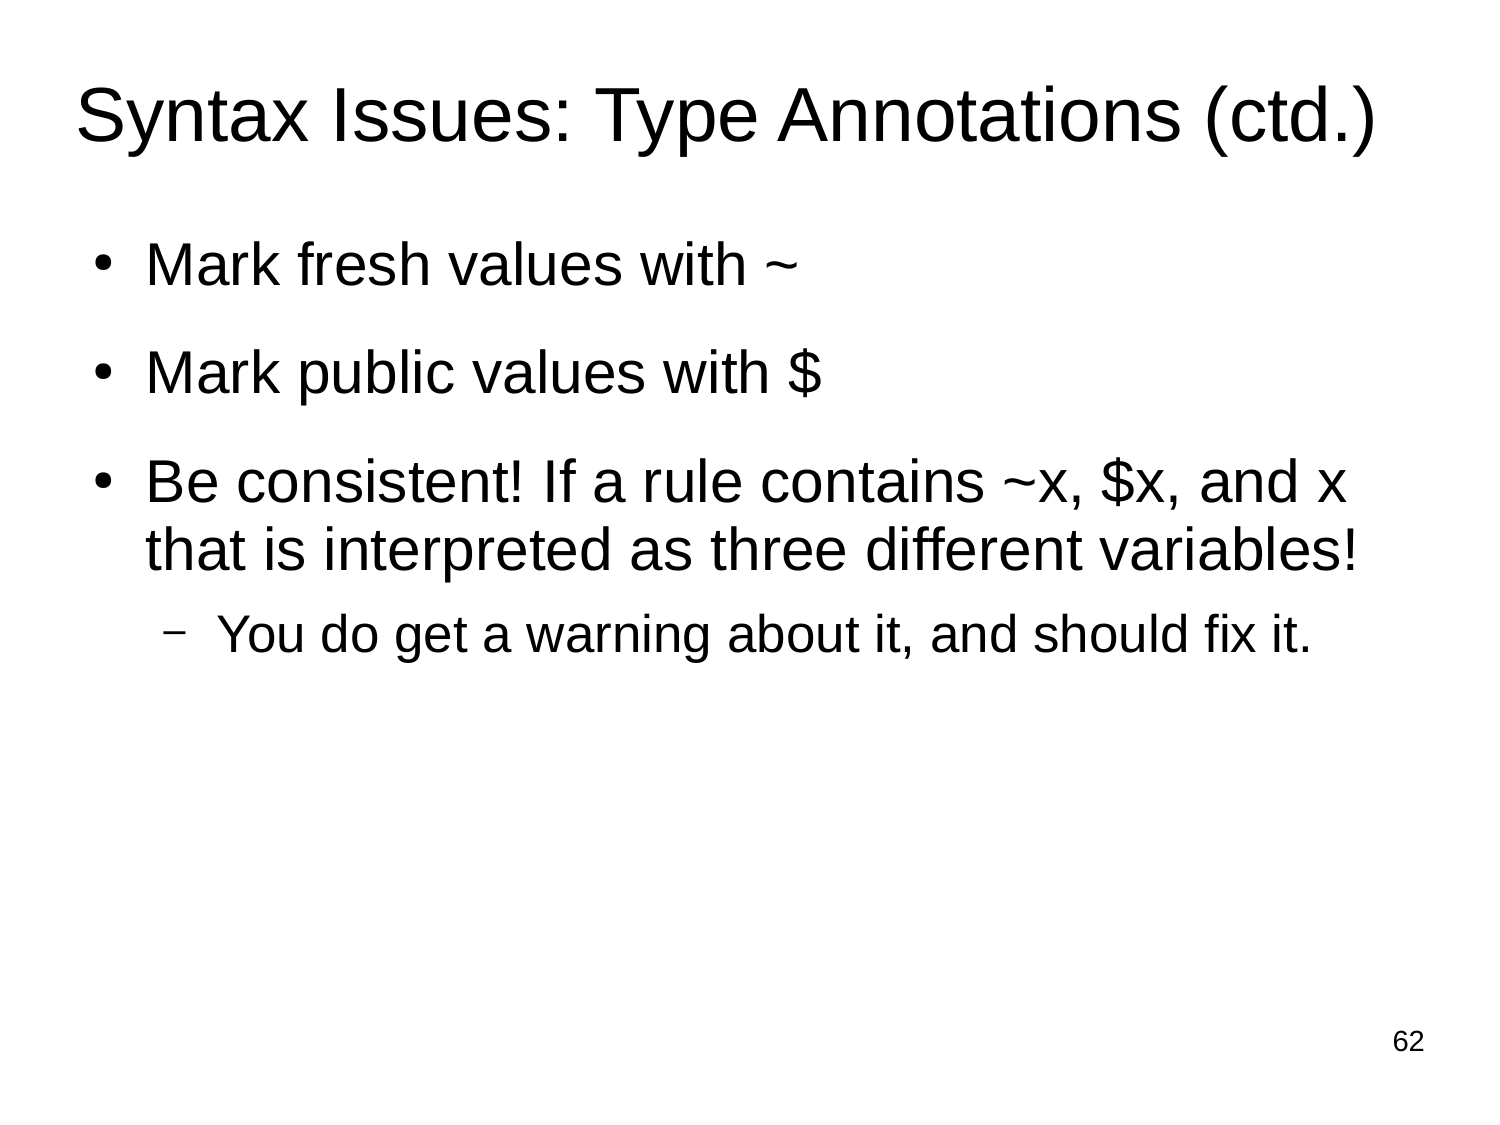

# Syntax Issues: Type Annotations (ctd.)
Mark fresh values with ~
Mark public values with $
Be consistent! If a rule contains ~x, $x, and x that is interpreted as three different variables!
You do get a warning about it, and should fix it.
62